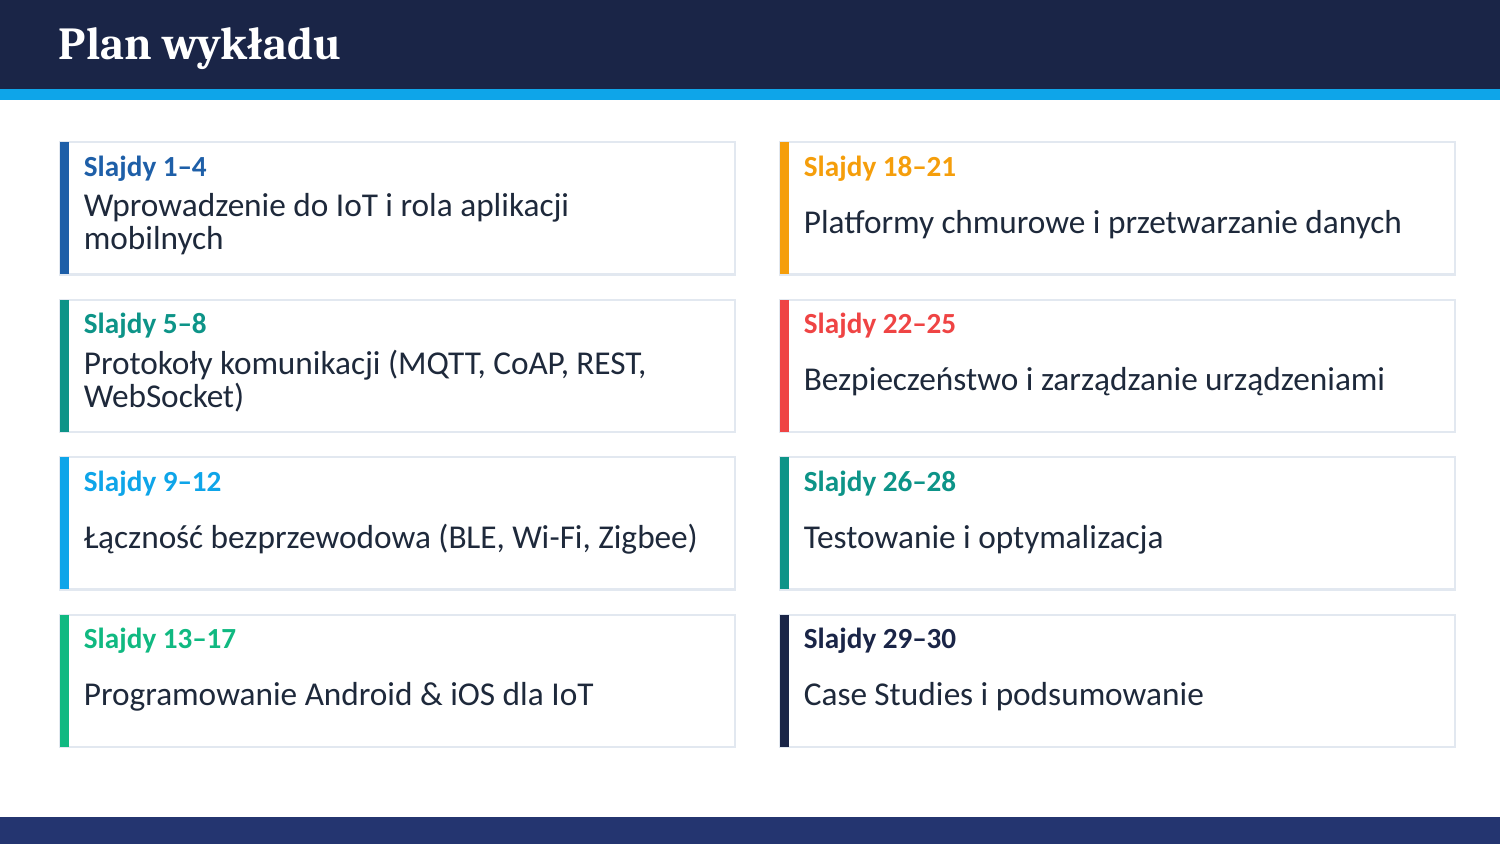

Plan wykładu
Slajdy 1–4
Slajdy 18–21
Wprowadzenie do IoT i rola aplikacji mobilnych
Platformy chmurowe i przetwarzanie danych
Slajdy 5–8
Slajdy 22–25
Protokoły komunikacji (MQTT, CoAP, REST, WebSocket)
Bezpieczeństwo i zarządzanie urządzeniami
Slajdy 9–12
Slajdy 26–28
Łączność bezprzewodowa (BLE, Wi-Fi, Zigbee)
Testowanie i optymalizacja
Slajdy 13–17
Slajdy 29–30
Programowanie Android & iOS dla IoT
Case Studies i podsumowanie